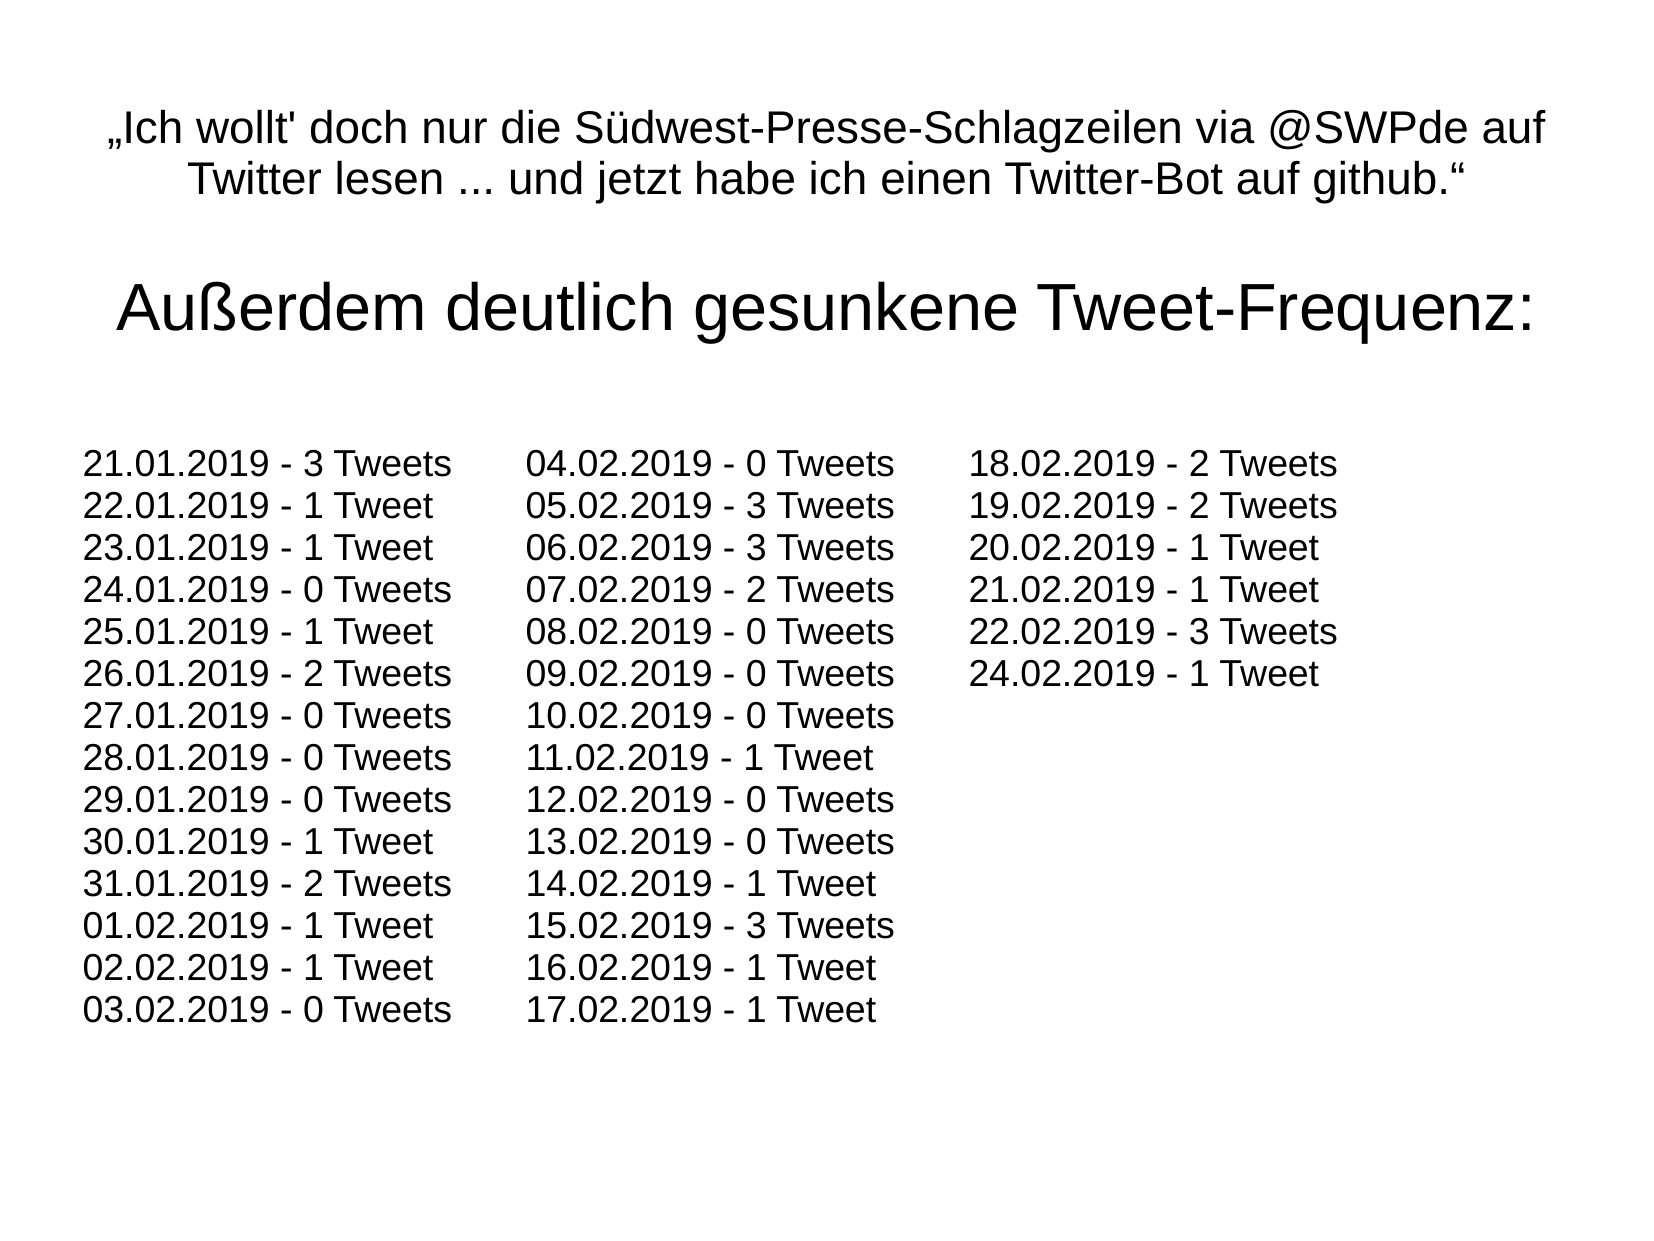

# „Ich wollt' doch nur die Südwest-Presse-Schlagzeilen via @SWPde auf Twitter lesen ... und jetzt habe ich einen Twitter-Bot auf github.“
Außerdem deutlich gesunkene Tweet-Frequenz:
21.01.2019 - 3 Tweets	04.02.2019 - 0 Tweets	18.02.2019 - 2 Tweets
22.01.2019 - 1 Tweet		05.02.2019 - 3 Tweets	19.02.2019 - 2 Tweets
23.01.2019 - 1 Tweet		06.02.2019 - 3 Tweets	20.02.2019 - 1 Tweet
24.01.2019 - 0 Tweets	07.02.2019 - 2 Tweets	21.02.2019 - 1 Tweet
25.01.2019 - 1 Tweet		08.02.2019 - 0 Tweets	22.02.2019 - 3 Tweets
26.01.2019 - 2 Tweets	09.02.2019 - 0 Tweets	24.02.2019 - 1 Tweet
27.01.2019 - 0 Tweets	10.02.2019 - 0 Tweets
28.01.2019 - 0 Tweets	11.02.2019 - 1 Tweet
29.01.2019 - 0 Tweets	12.02.2019 - 0 Tweets
30.01.2019 - 1 Tweet		13.02.2019 - 0 Tweets
31.01.2019 - 2 Tweets	14.02.2019 - 1 Tweet
01.02.2019 - 1 Tweet		15.02.2019 - 3 Tweets
02.02.2019 - 1 Tweet		16.02.2019 - 1 Tweet
03.02.2019 - 0 Tweets	17.02.2019 - 1 Tweet